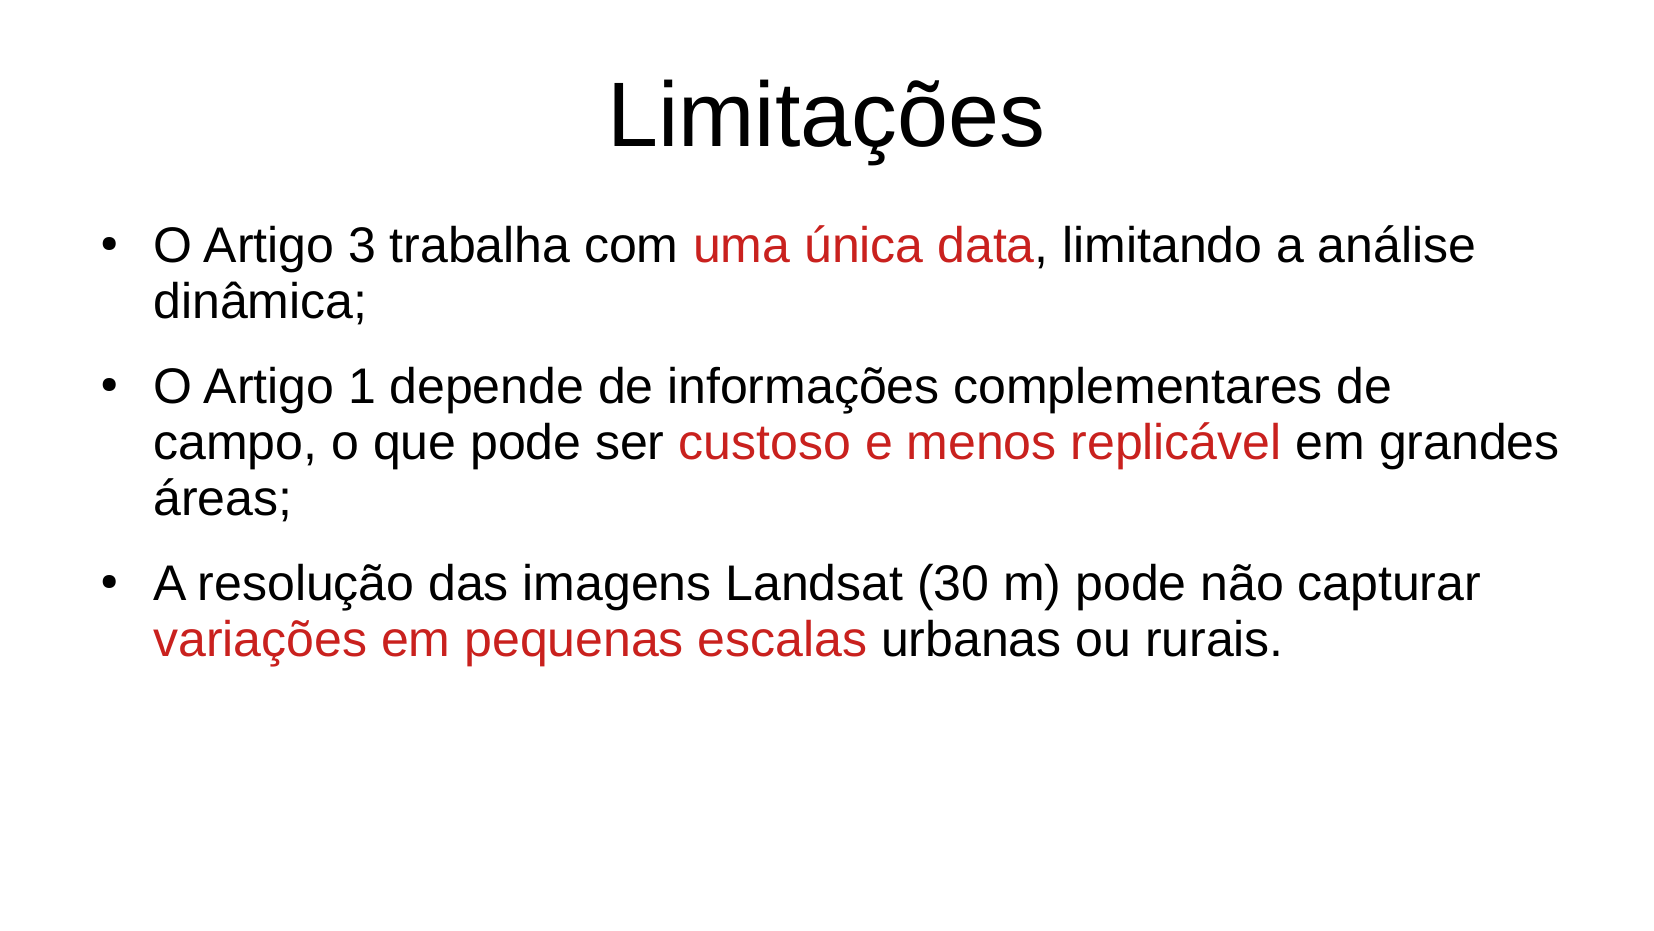

# Limitações
O Artigo 3 trabalha com uma única data, limitando a análise dinâmica;
O Artigo 1 depende de informações complementares de campo, o que pode ser custoso e menos replicável em grandes áreas;
A resolução das imagens Landsat (30 m) pode não capturar variações em pequenas escalas urbanas ou rurais.